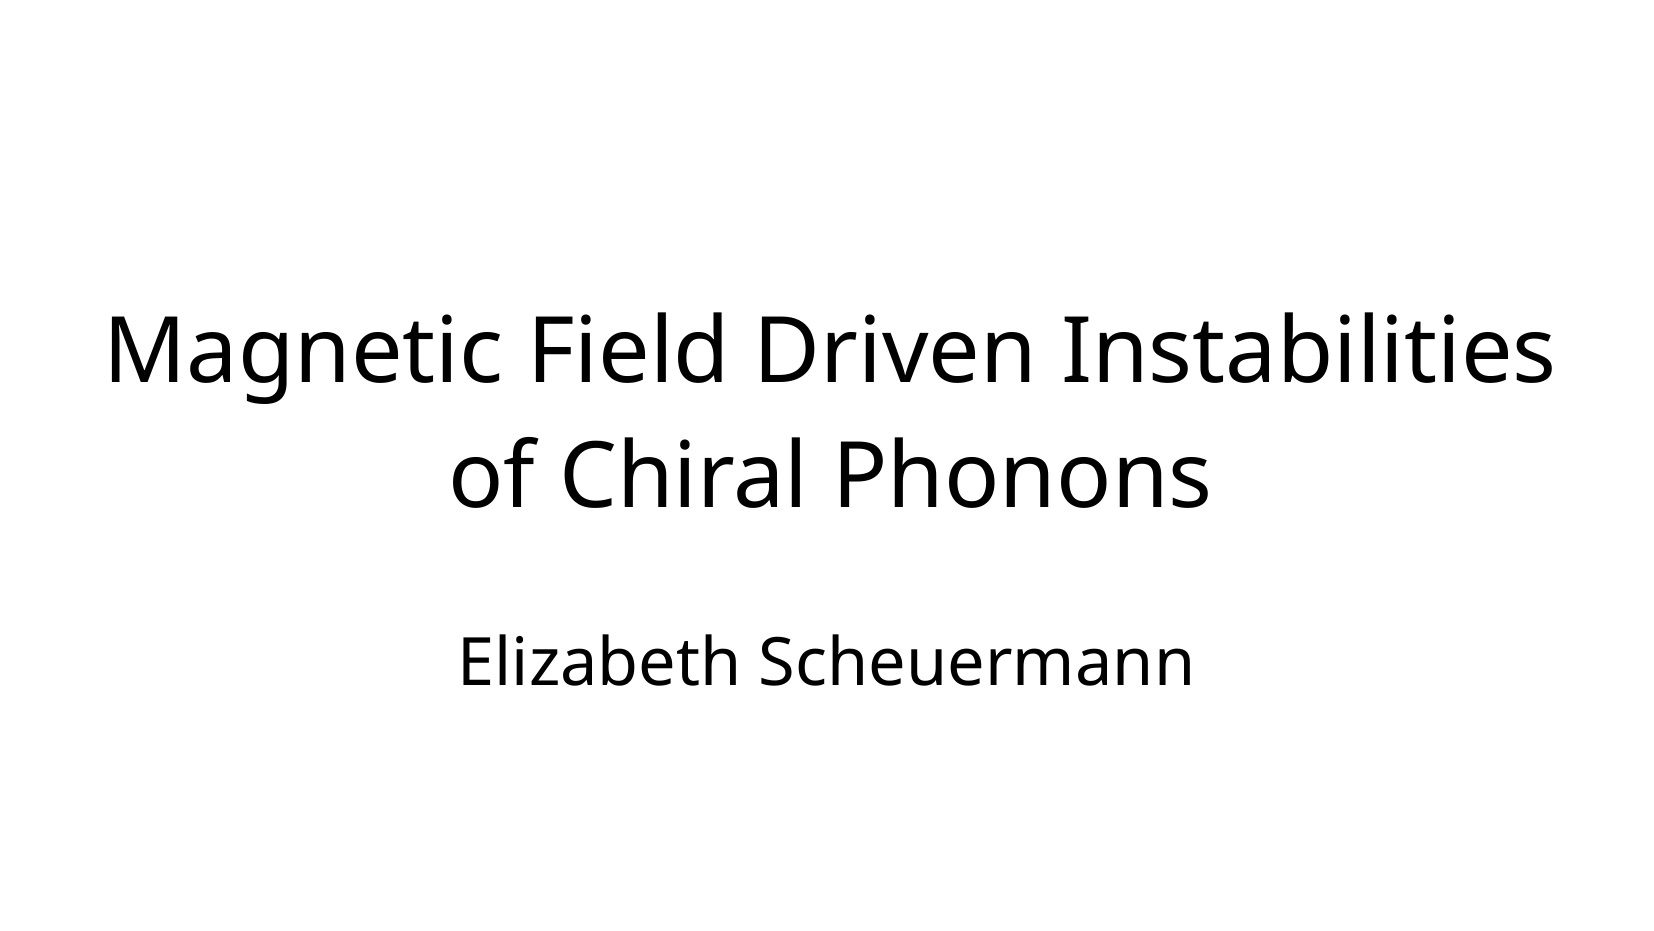

# Magnetic Field Driven Instabilities of Chiral Phonons
Elizabeth Scheuermann